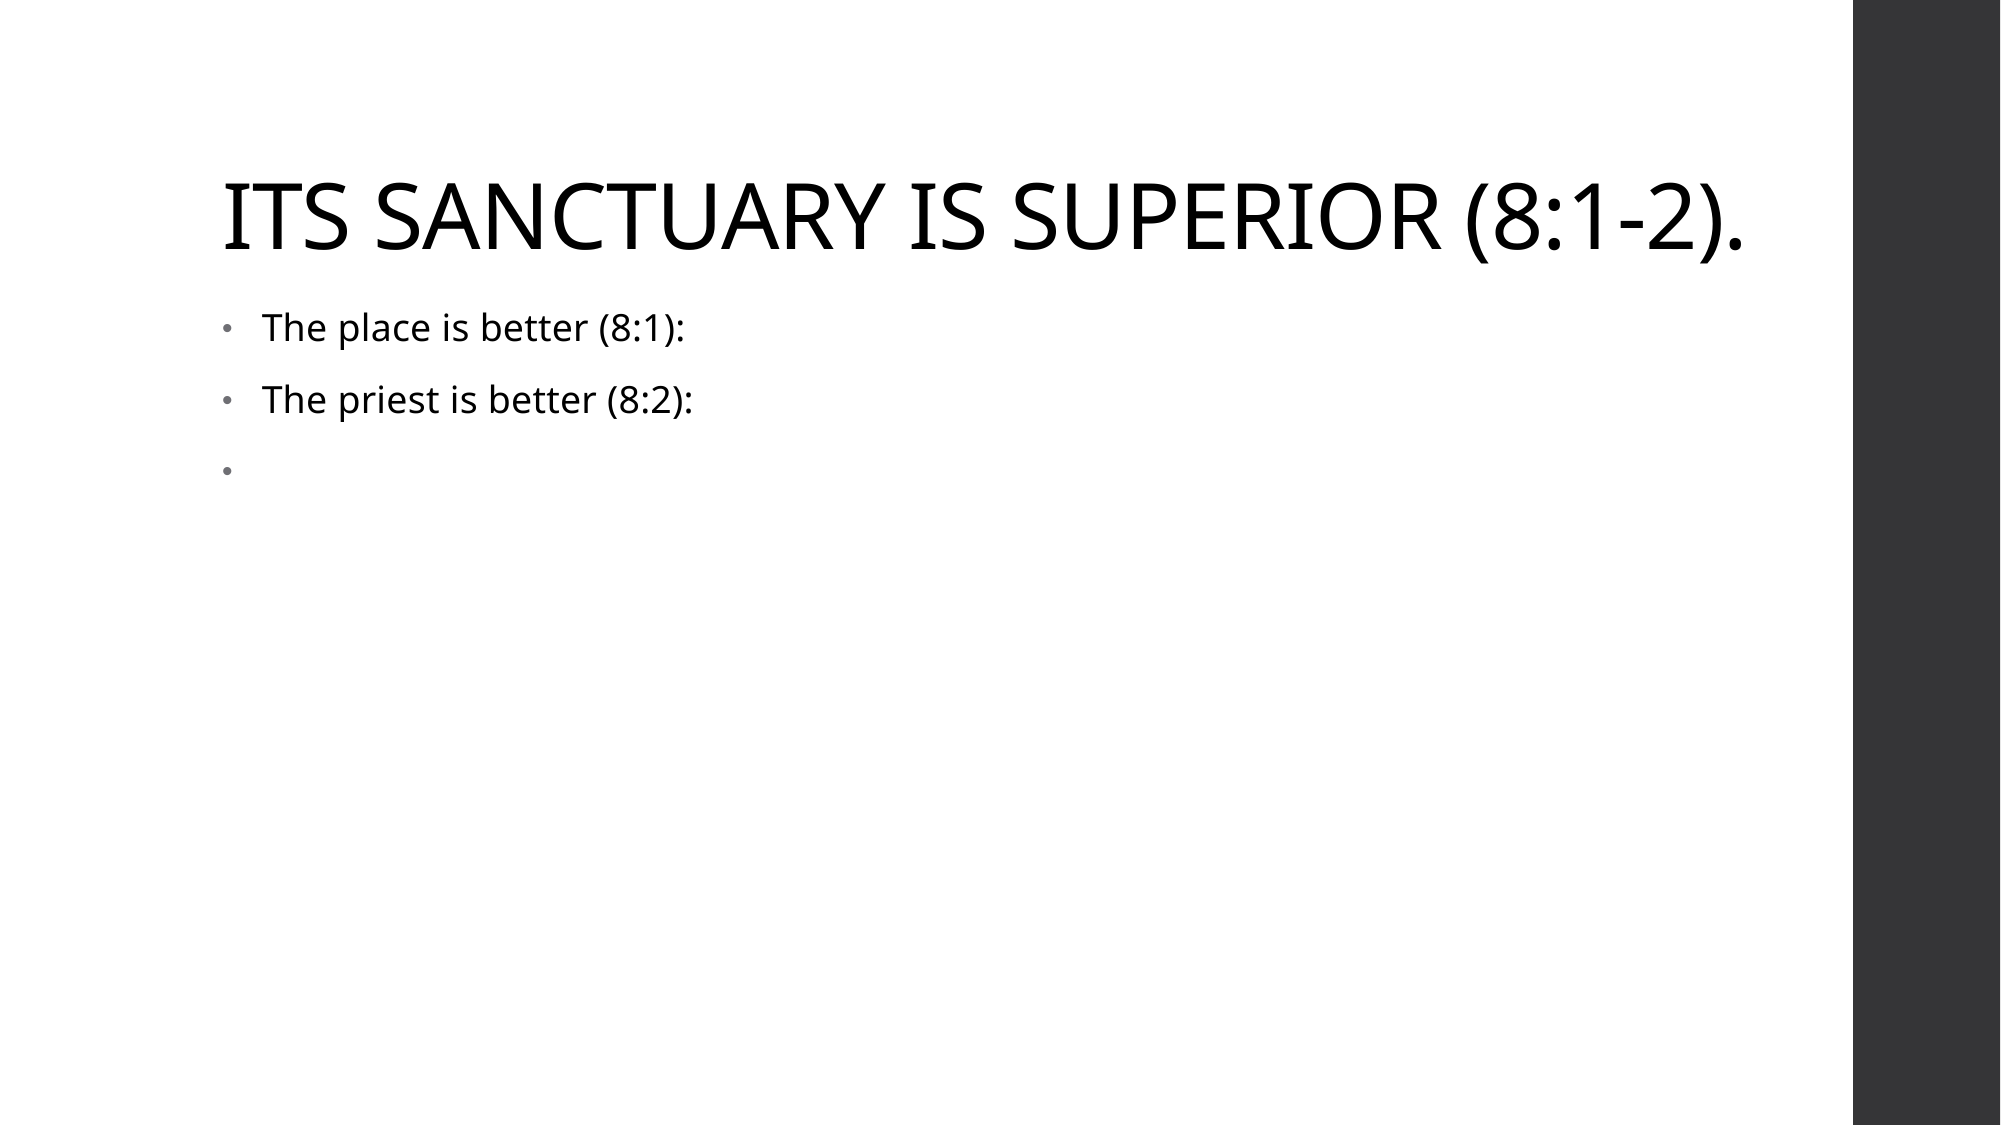

# ITS SANCTUARY IS SUPERIOR (8:1-2).
 The place is better (8:1):
 The priest is better (8:2):